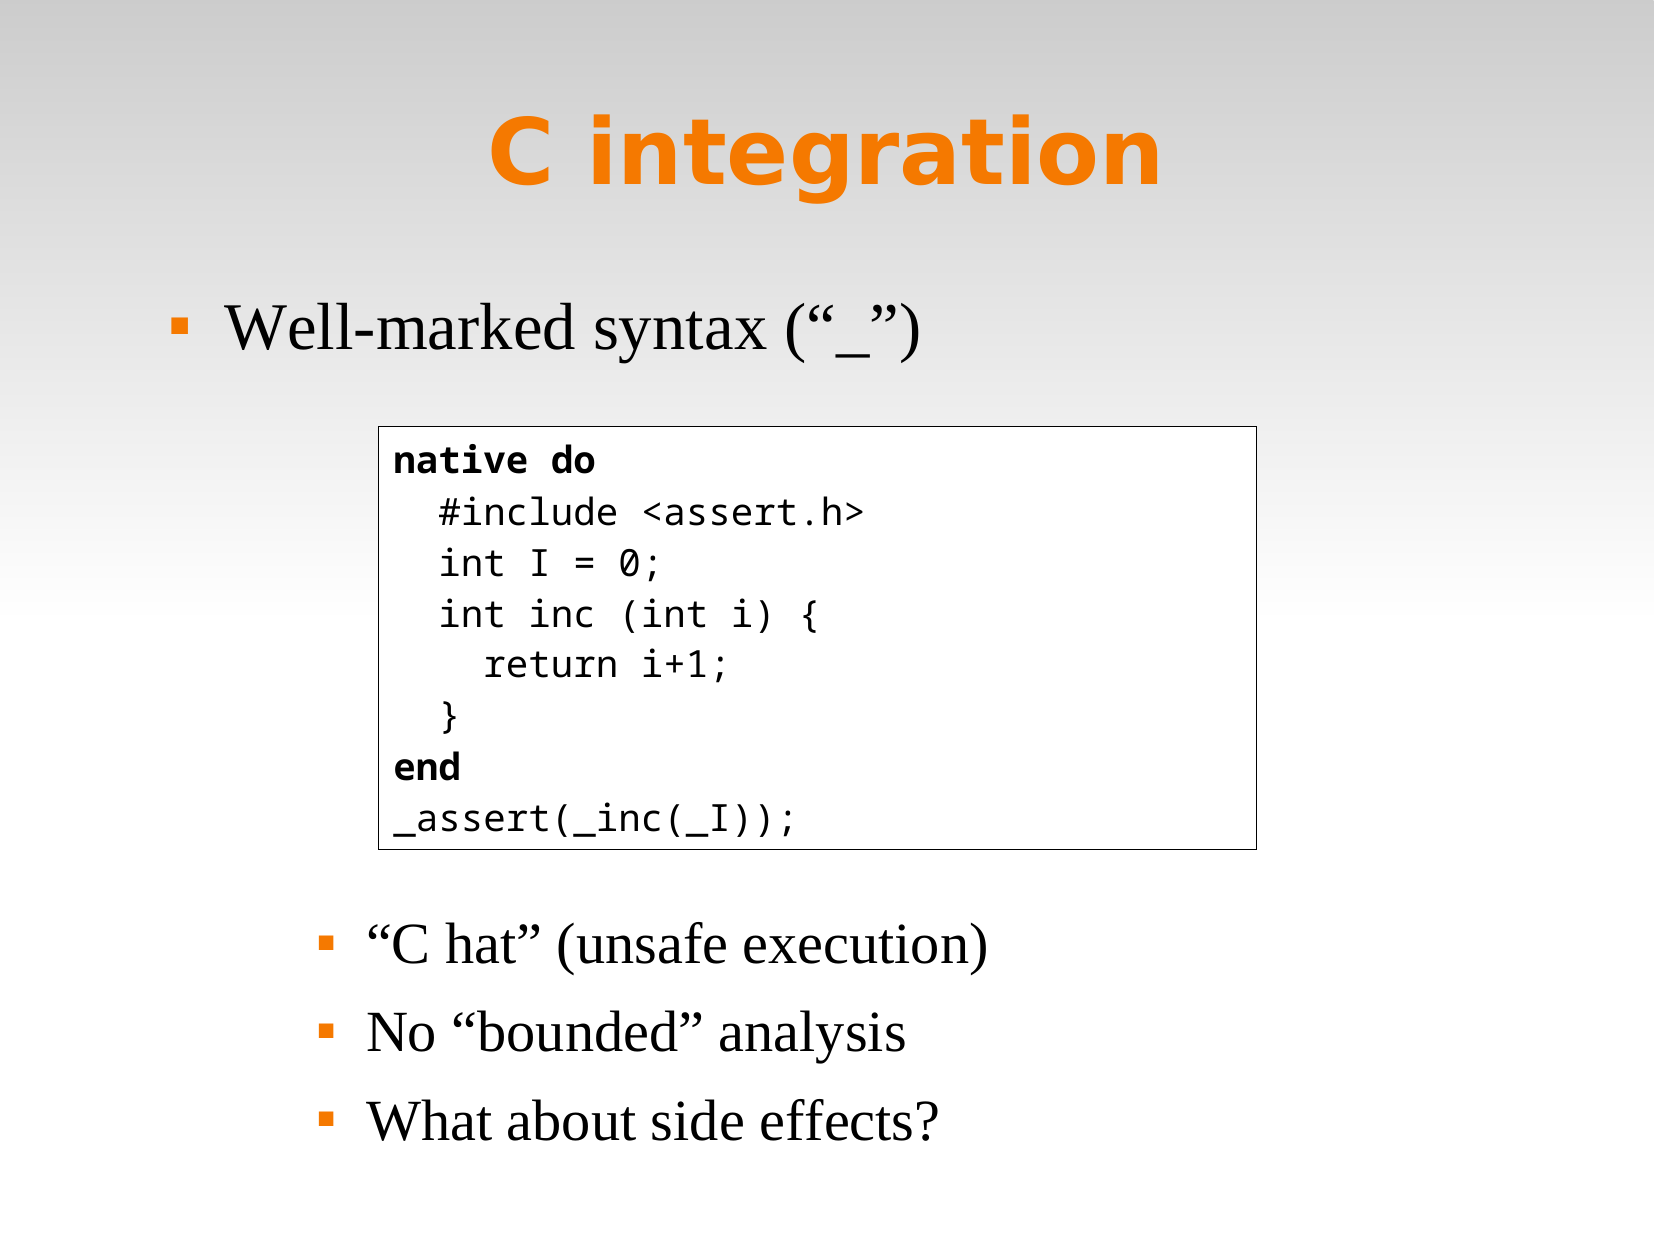

# C integration
Well-marked syntax (“_”)
“C hat” (unsafe execution)
No “bounded” analysis
What about side effects?
native do
 #include <assert.h>
 int I = 0;
 int inc (int i) {
 return i+1;
 }
end
_assert(_inc(_I));